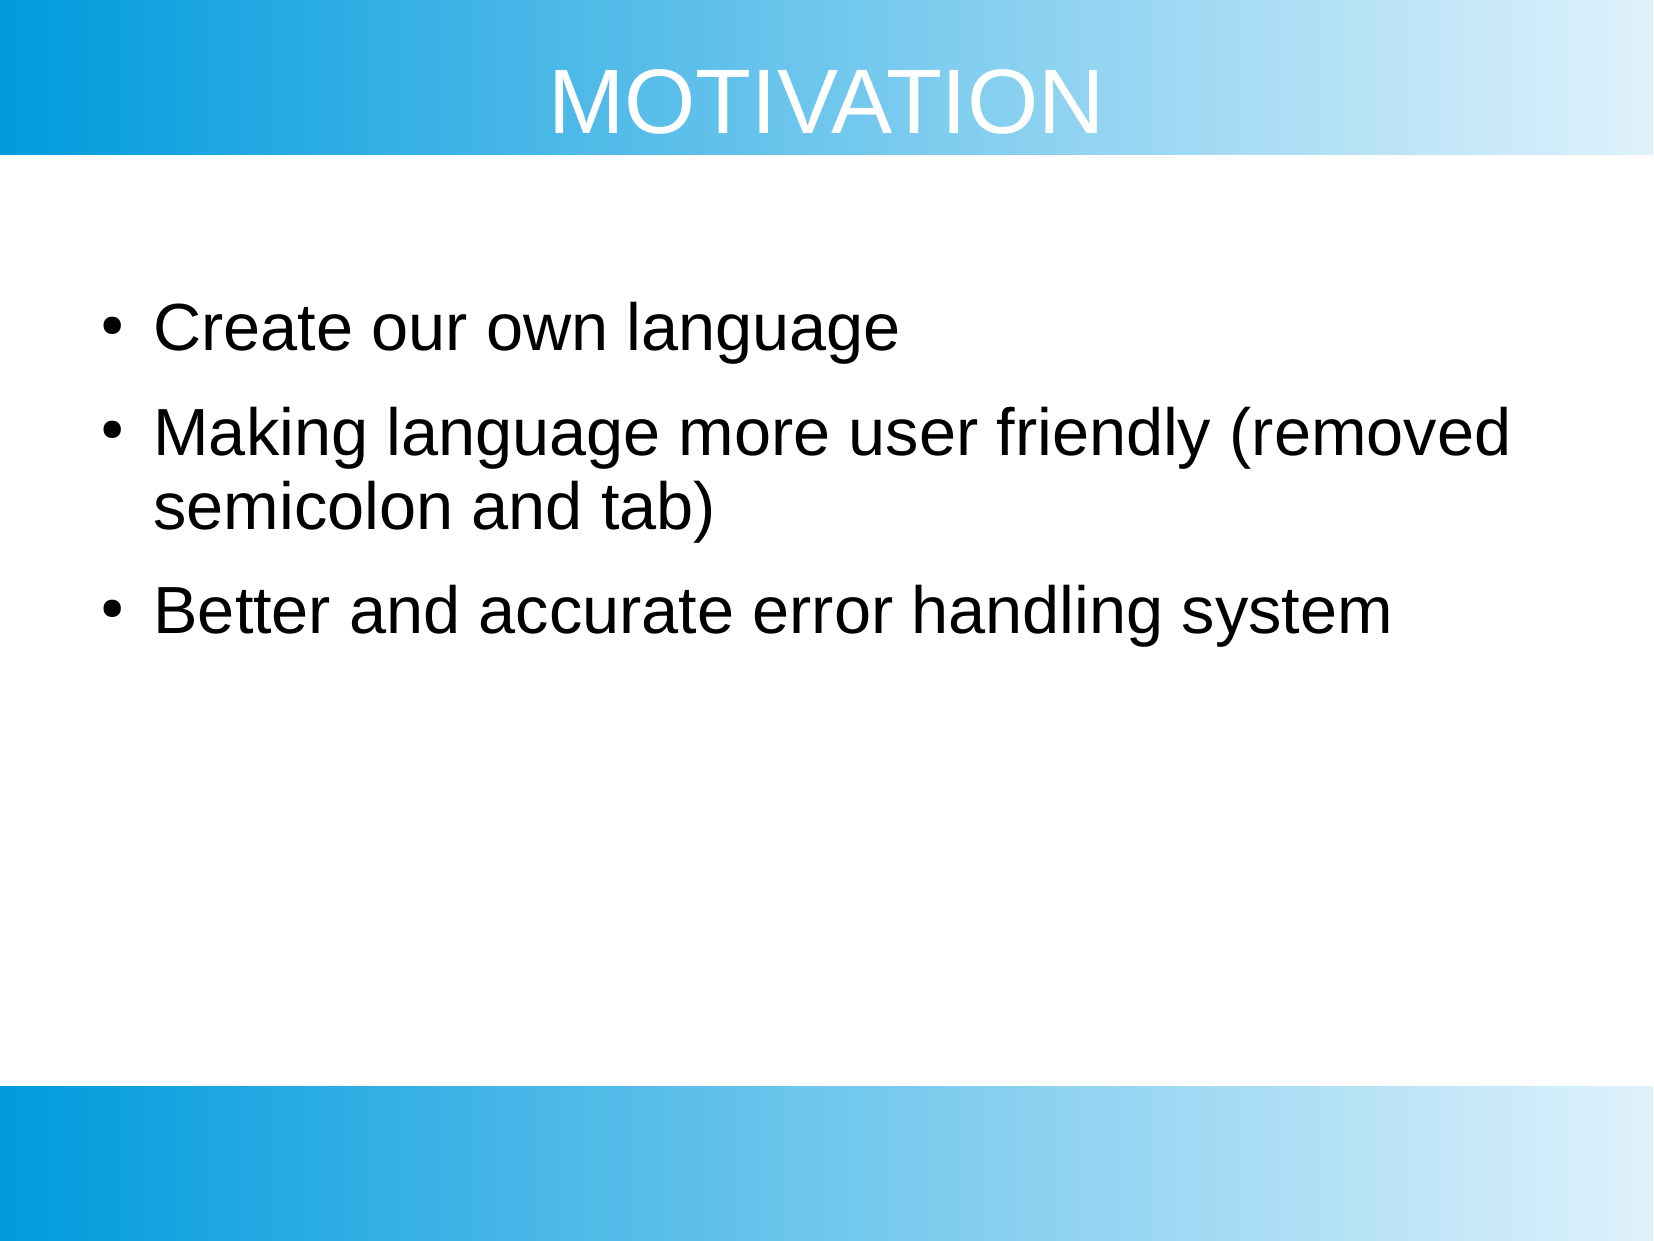

# MOTIVATION
Create our own language
Making language more user friendly (removed semicolon and tab)
Better and accurate error handling system